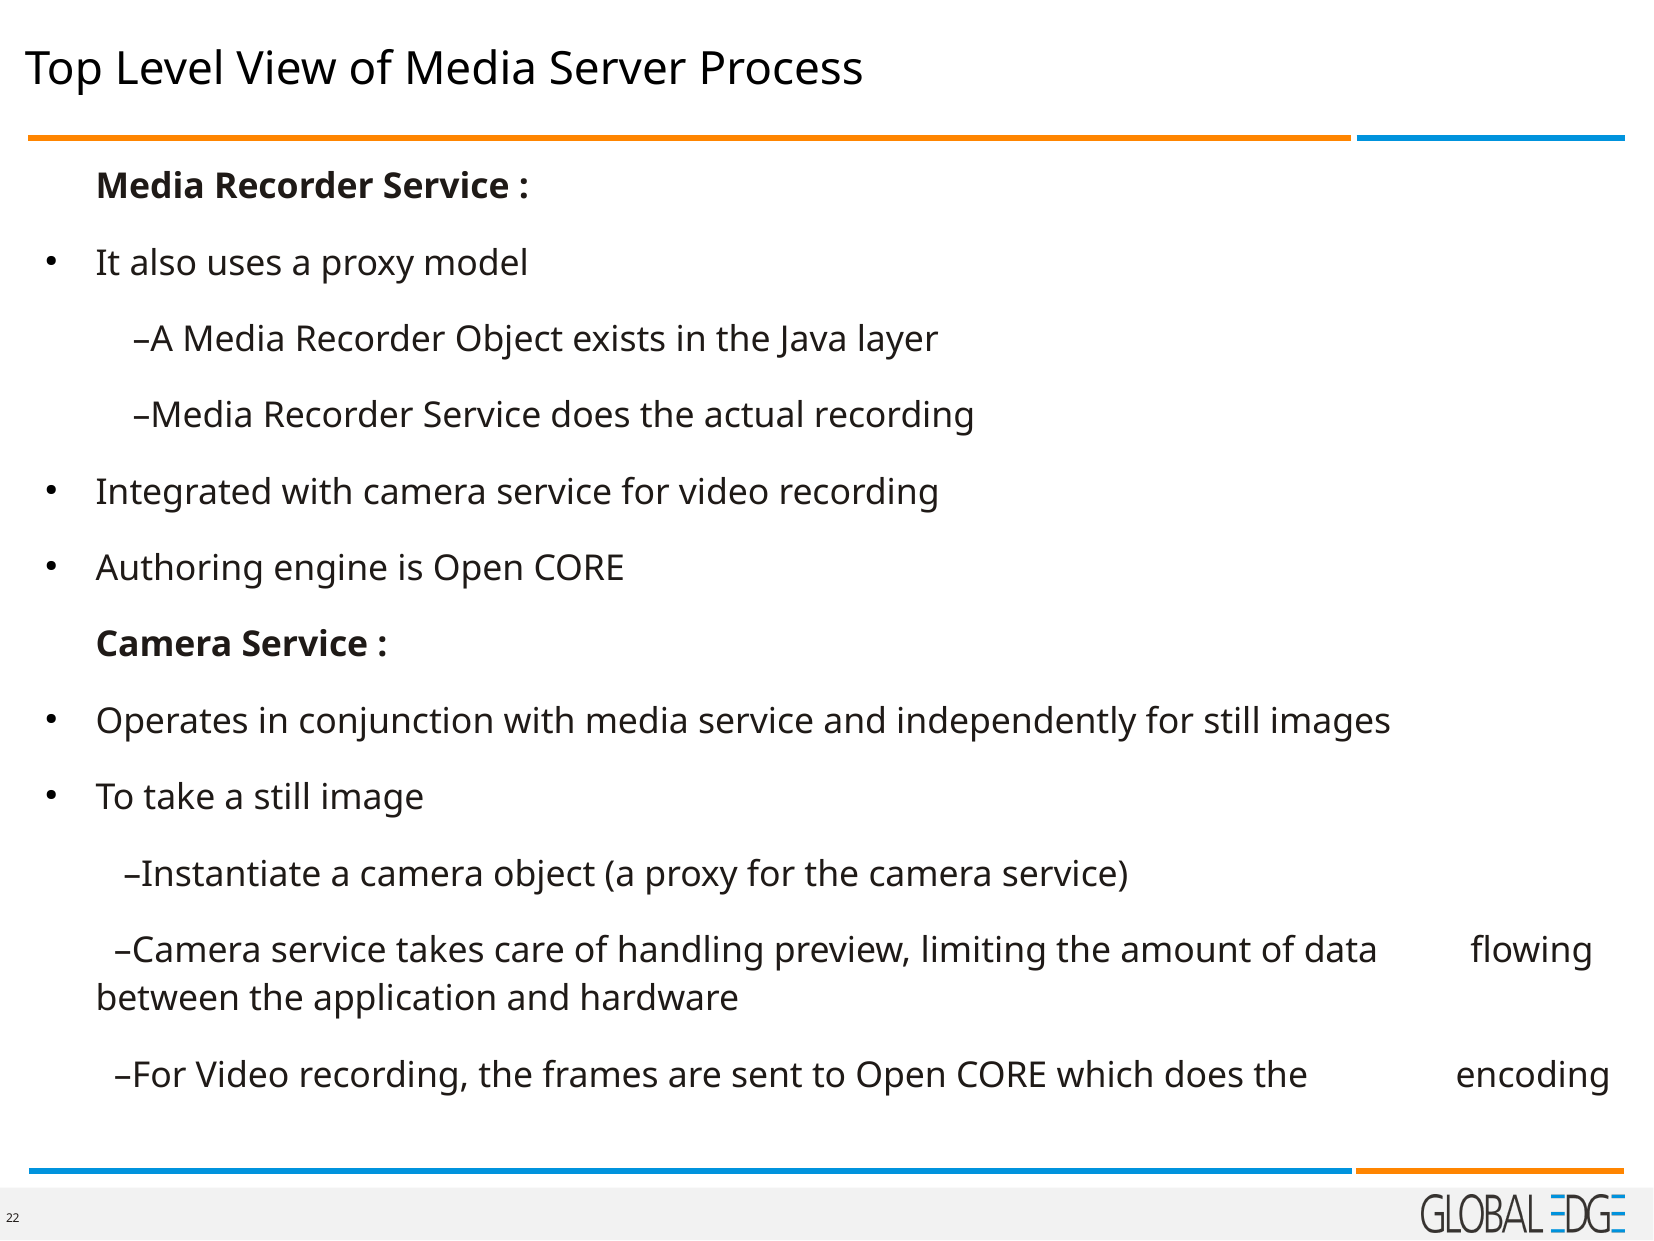

# Top Level View of Media Server Process
Media Recorder Service :
It also uses a proxy model
 –A Media Recorder Object exists in the Java layer
 –Media Recorder Service does the actual recording
Integrated with camera service for video recording
Authoring engine is Open CORE
Camera Service :
Operates in conjunction with media service and independently for still images
To take a still image
 –Instantiate a camera object (a proxy for the camera service)
 –Camera service takes care of handling preview, limiting the amount of data flowing between the application and hardware
 –For Video recording, the frames are sent to Open CORE which does the encoding